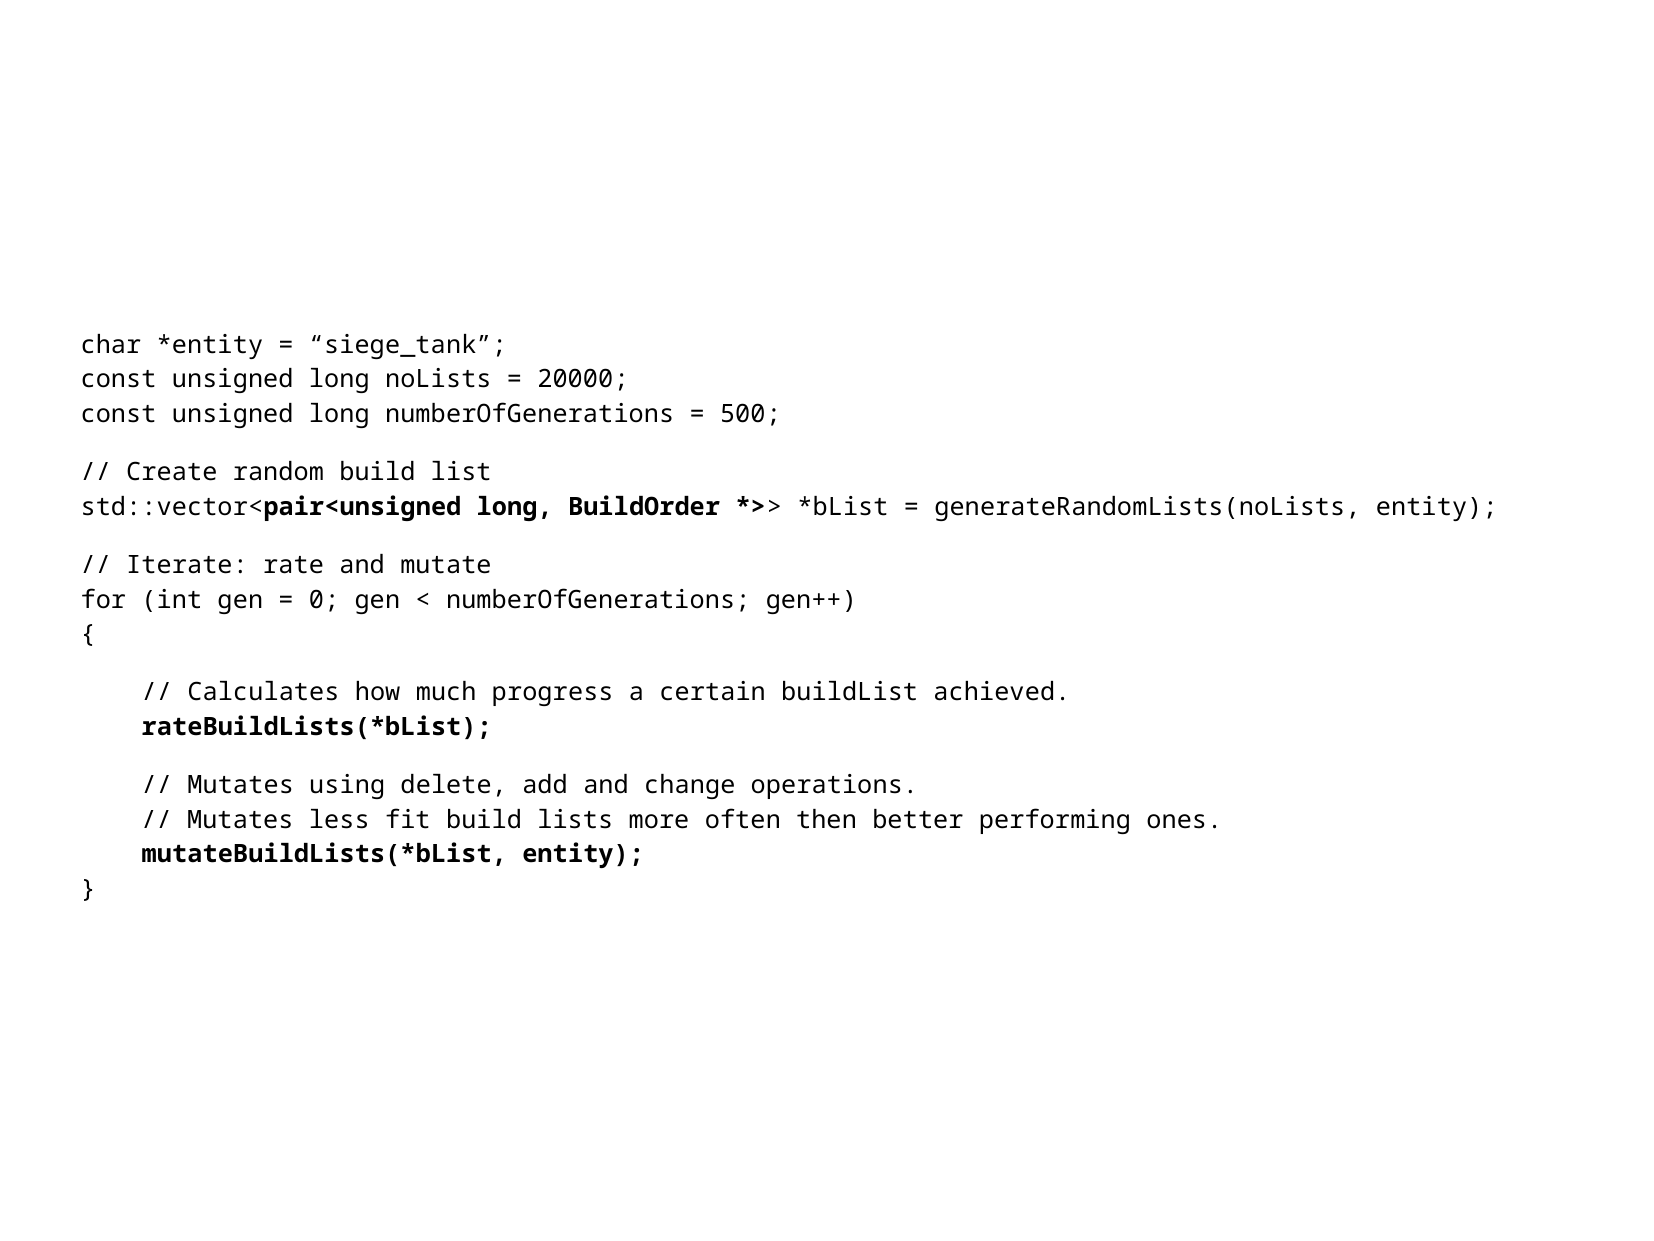

# char *entity = “siege_tank”; const unsigned long noLists = 20000; const unsigned long numberOfGenerations = 500;
// Create random build list
std::vector<pair<unsigned long, BuildOrder *>> *bList = generateRandomLists(noLists, entity);
// Iterate: rate and mutate
for (int gen = 0; gen < numberOfGenerations; gen++)
{
 // Calculates how much progress a certain buildList achieved.
 rateBuildLists(*bList);
 // Mutates using delete, add and change operations.
 // Mutates less fit build lists more often then better performing ones.
 mutateBuildLists(*bList, entity);
}